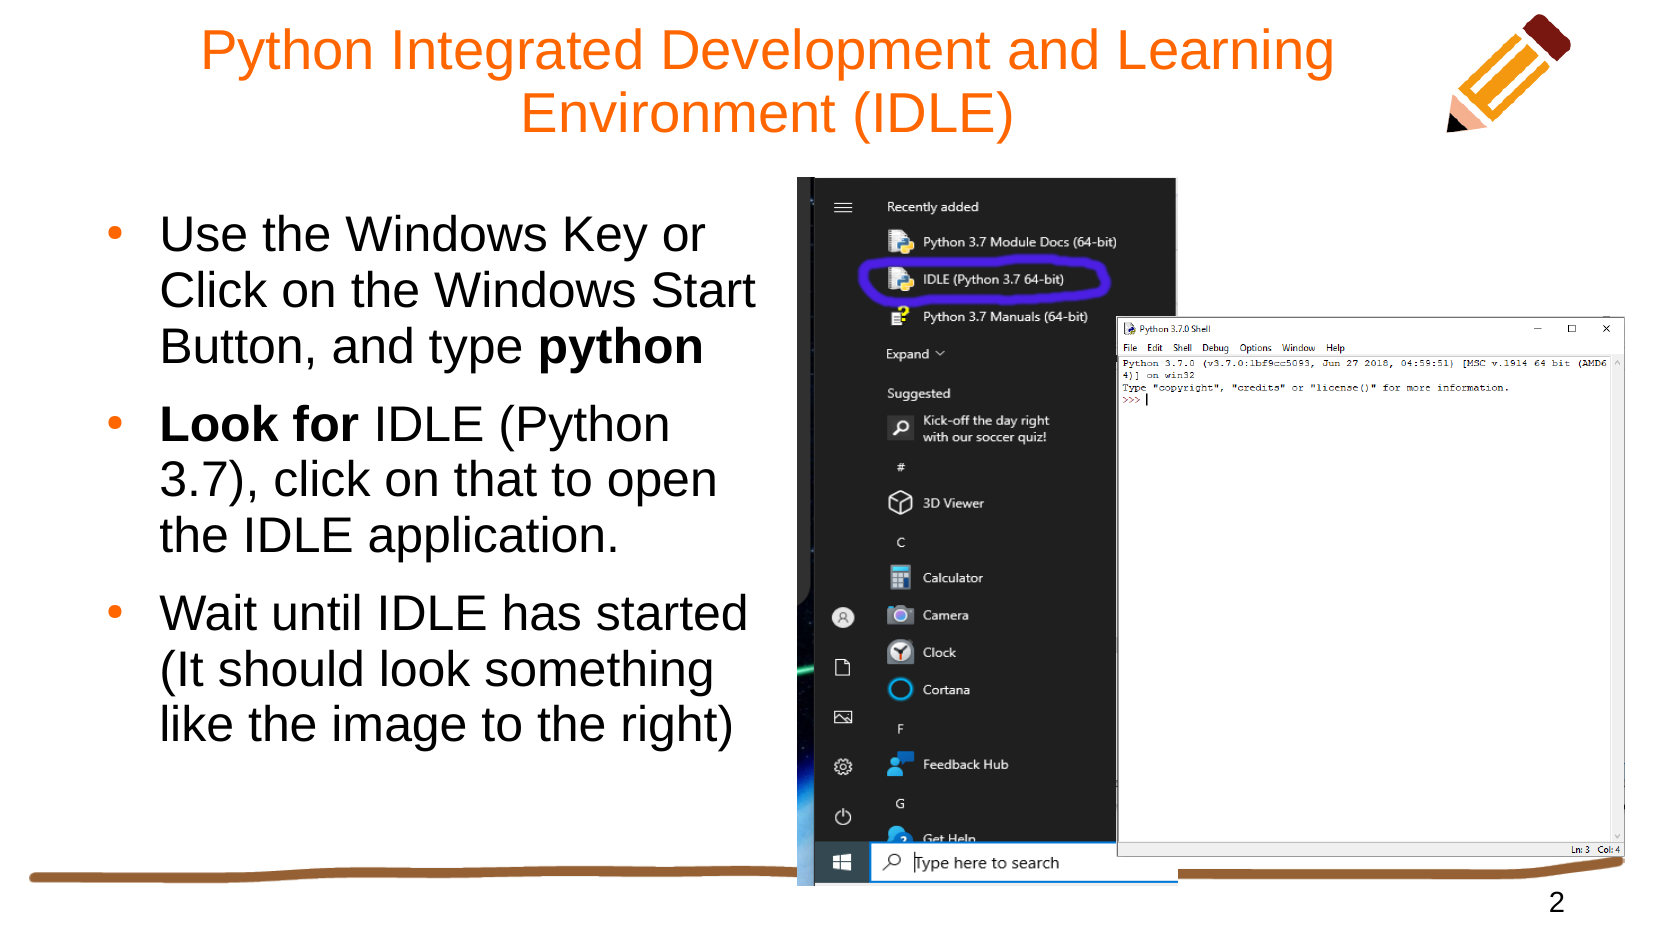

# Python Integrated Development and Learning Environment (IDLE)
Use the Windows Key or Click on the Windows Start Button, and type python
Look for IDLE (Python 3.7), click on that to open the IDLE application.
Wait until IDLE has started (It should look something like the image to the right)
2